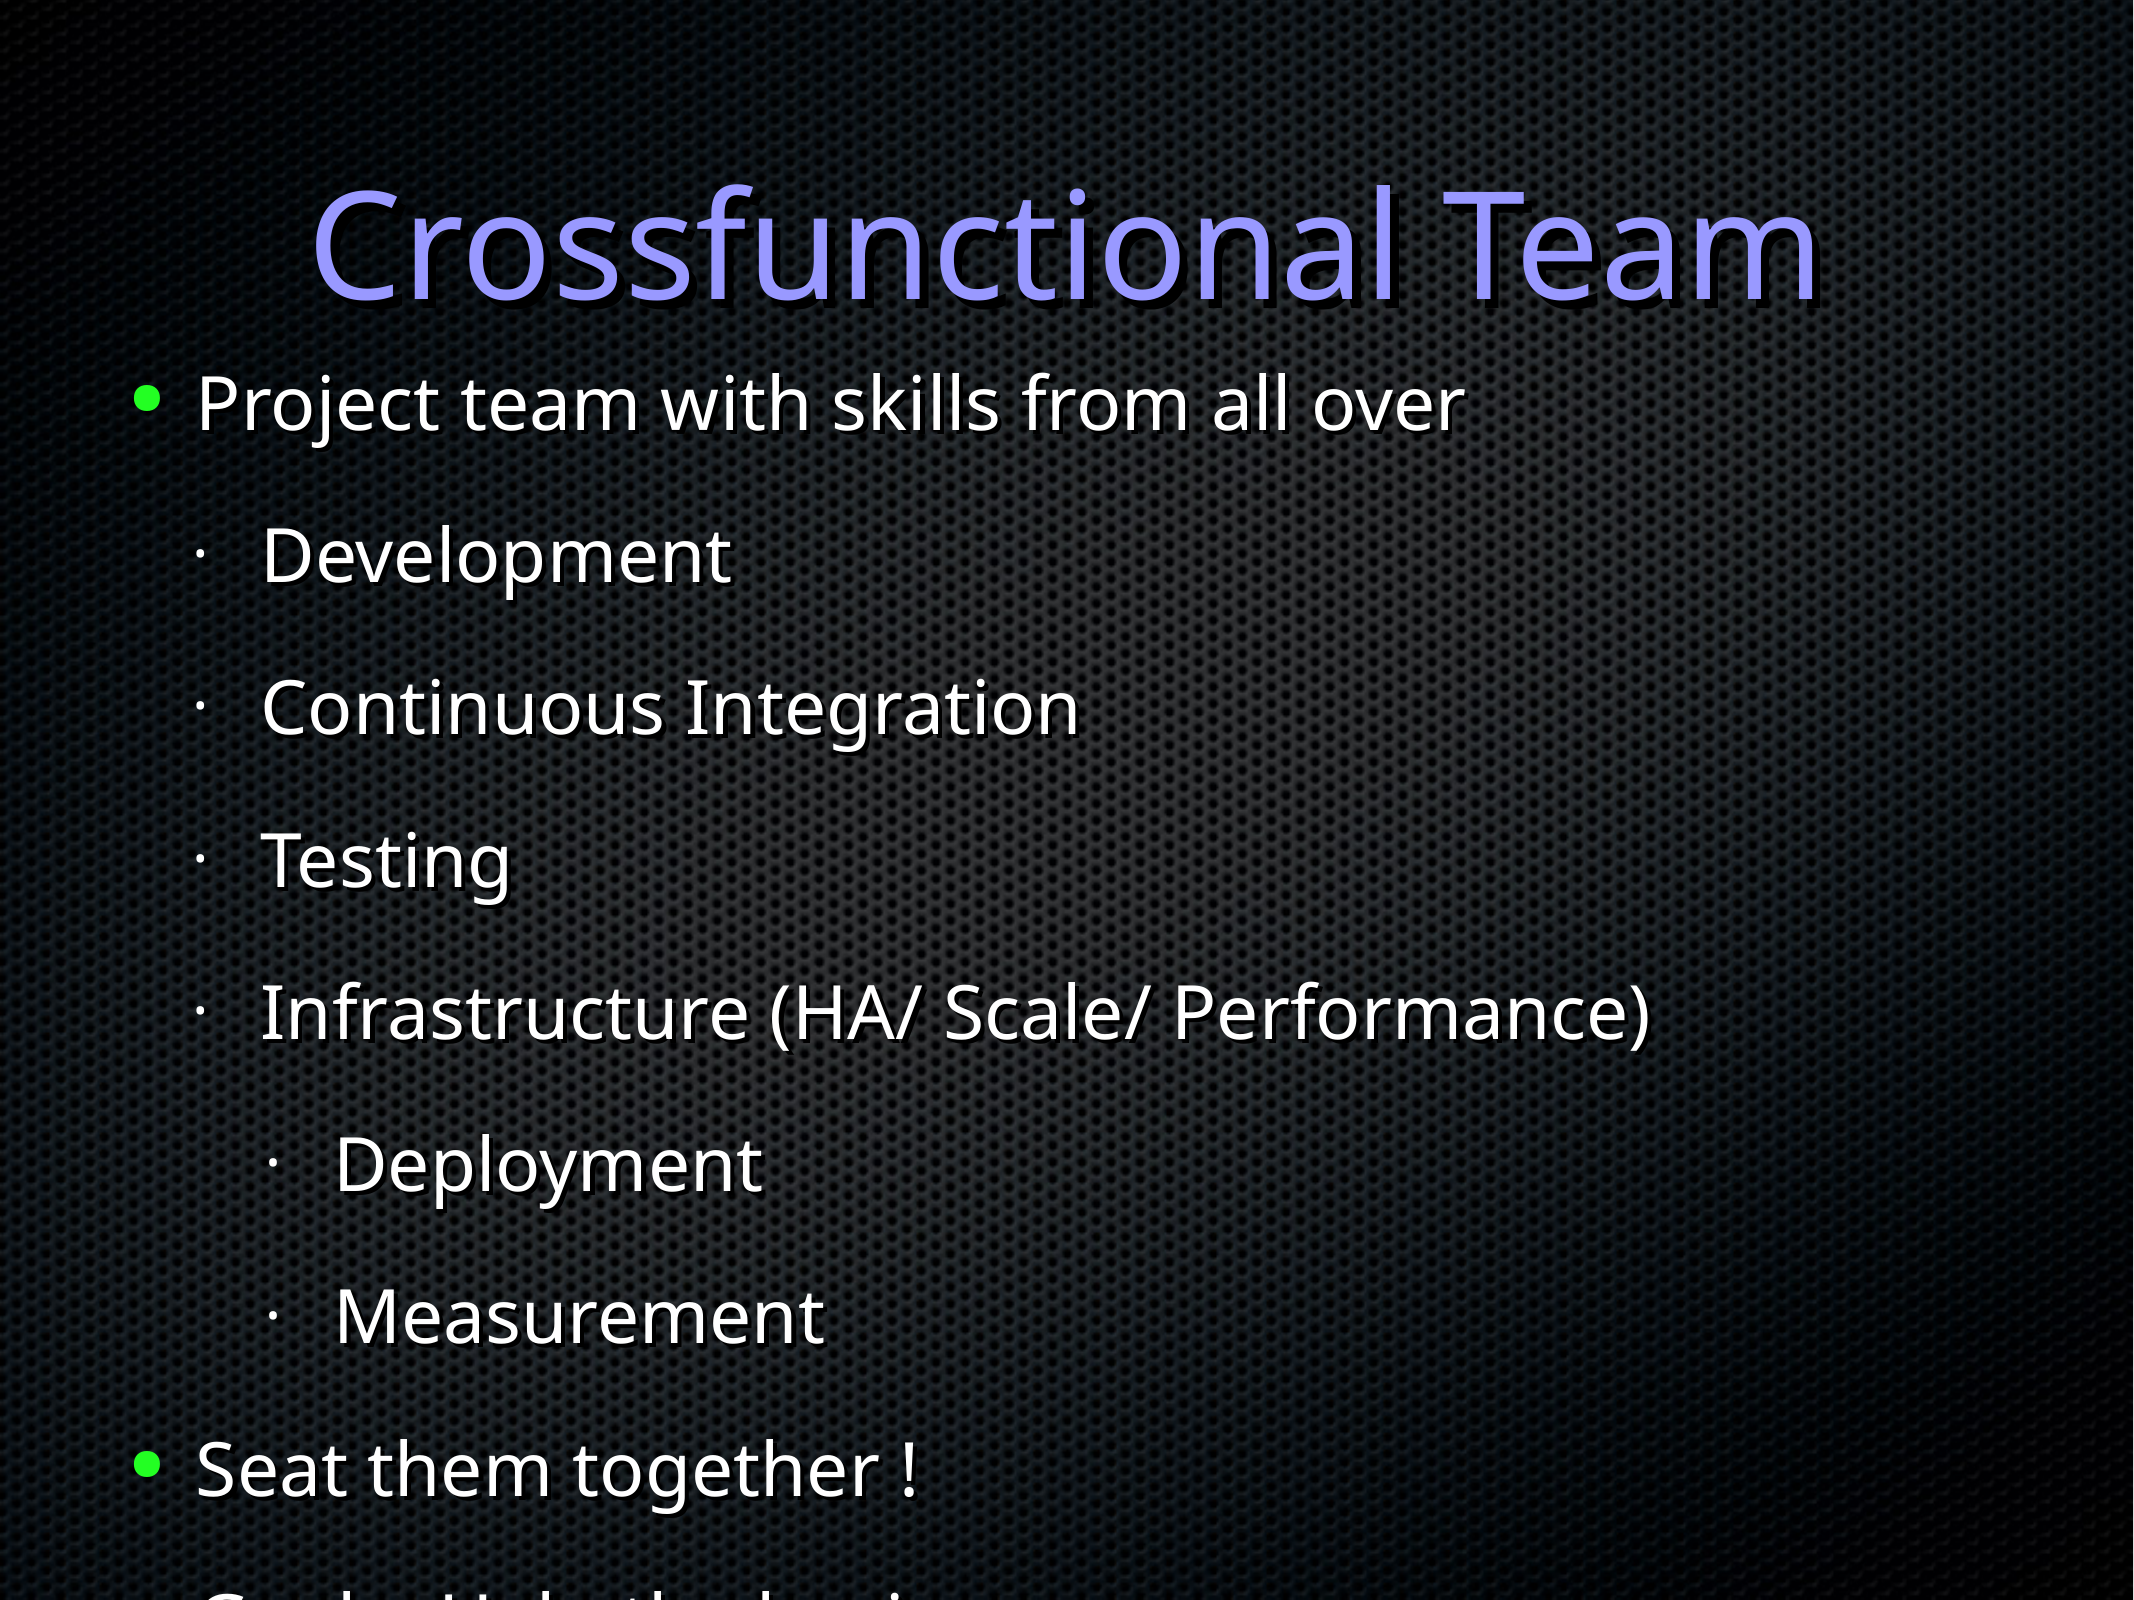

# Crossfunctional Team
Project team with skills from all over
Development
Continuous Integration
Testing
Infrastructure (HA/ Scale/ Performance)
Deployment
Measurement
Seat them together !
Goal = Help the business